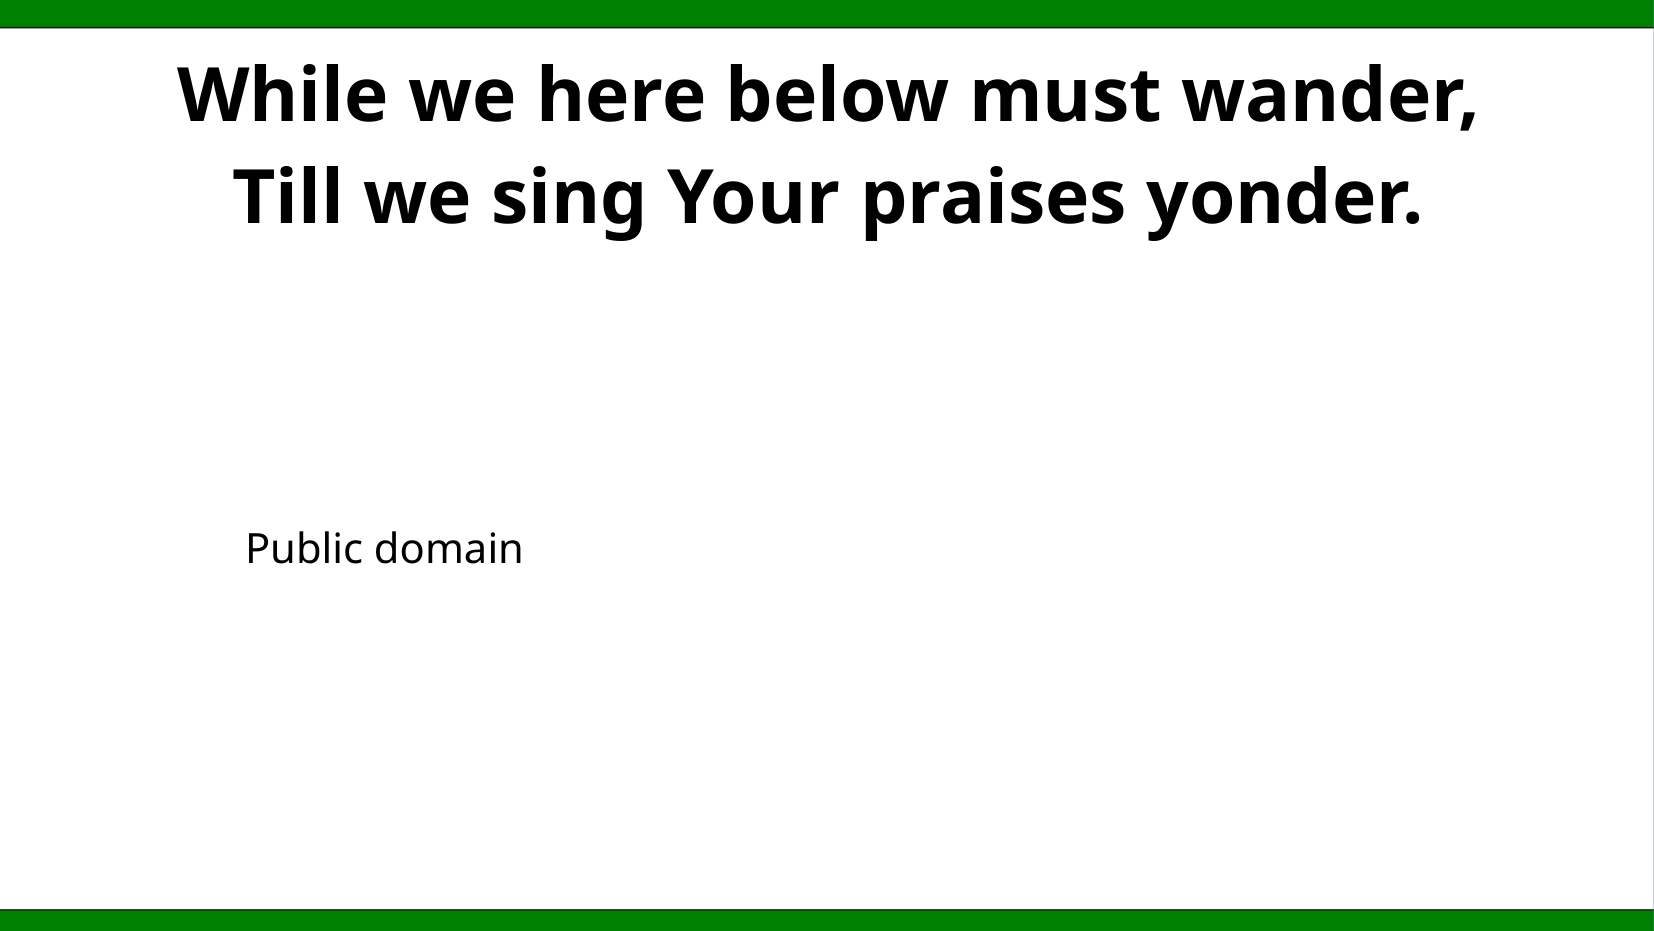

While we here below must wander,
Till we sing Your praises yonder.
 Public domain